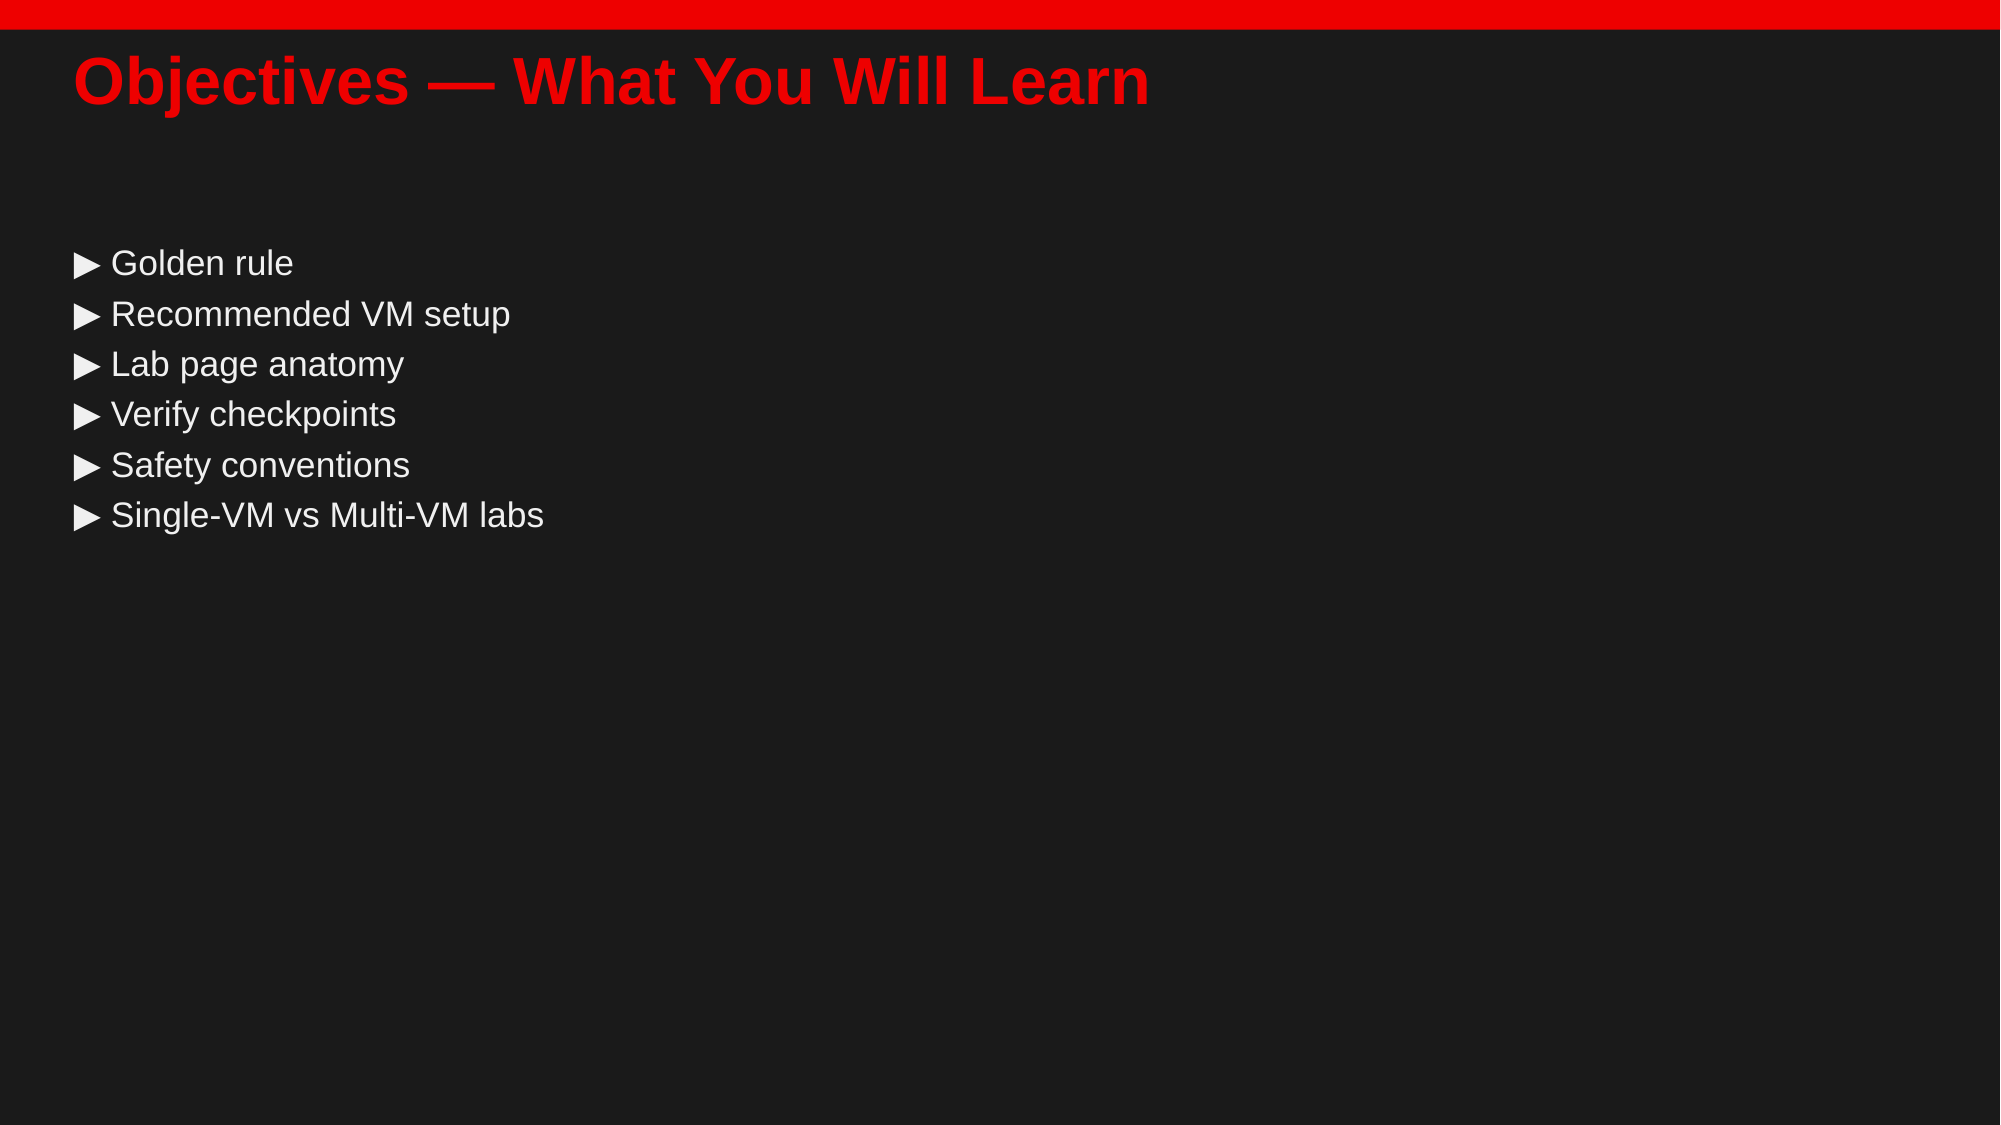

Objectives — What You Will Learn
▶ Golden rule
▶ Recommended VM setup
▶ Lab page anatomy
▶ Verify checkpoints
▶ Safety conventions
▶ Single-VM vs Multi-VM labs